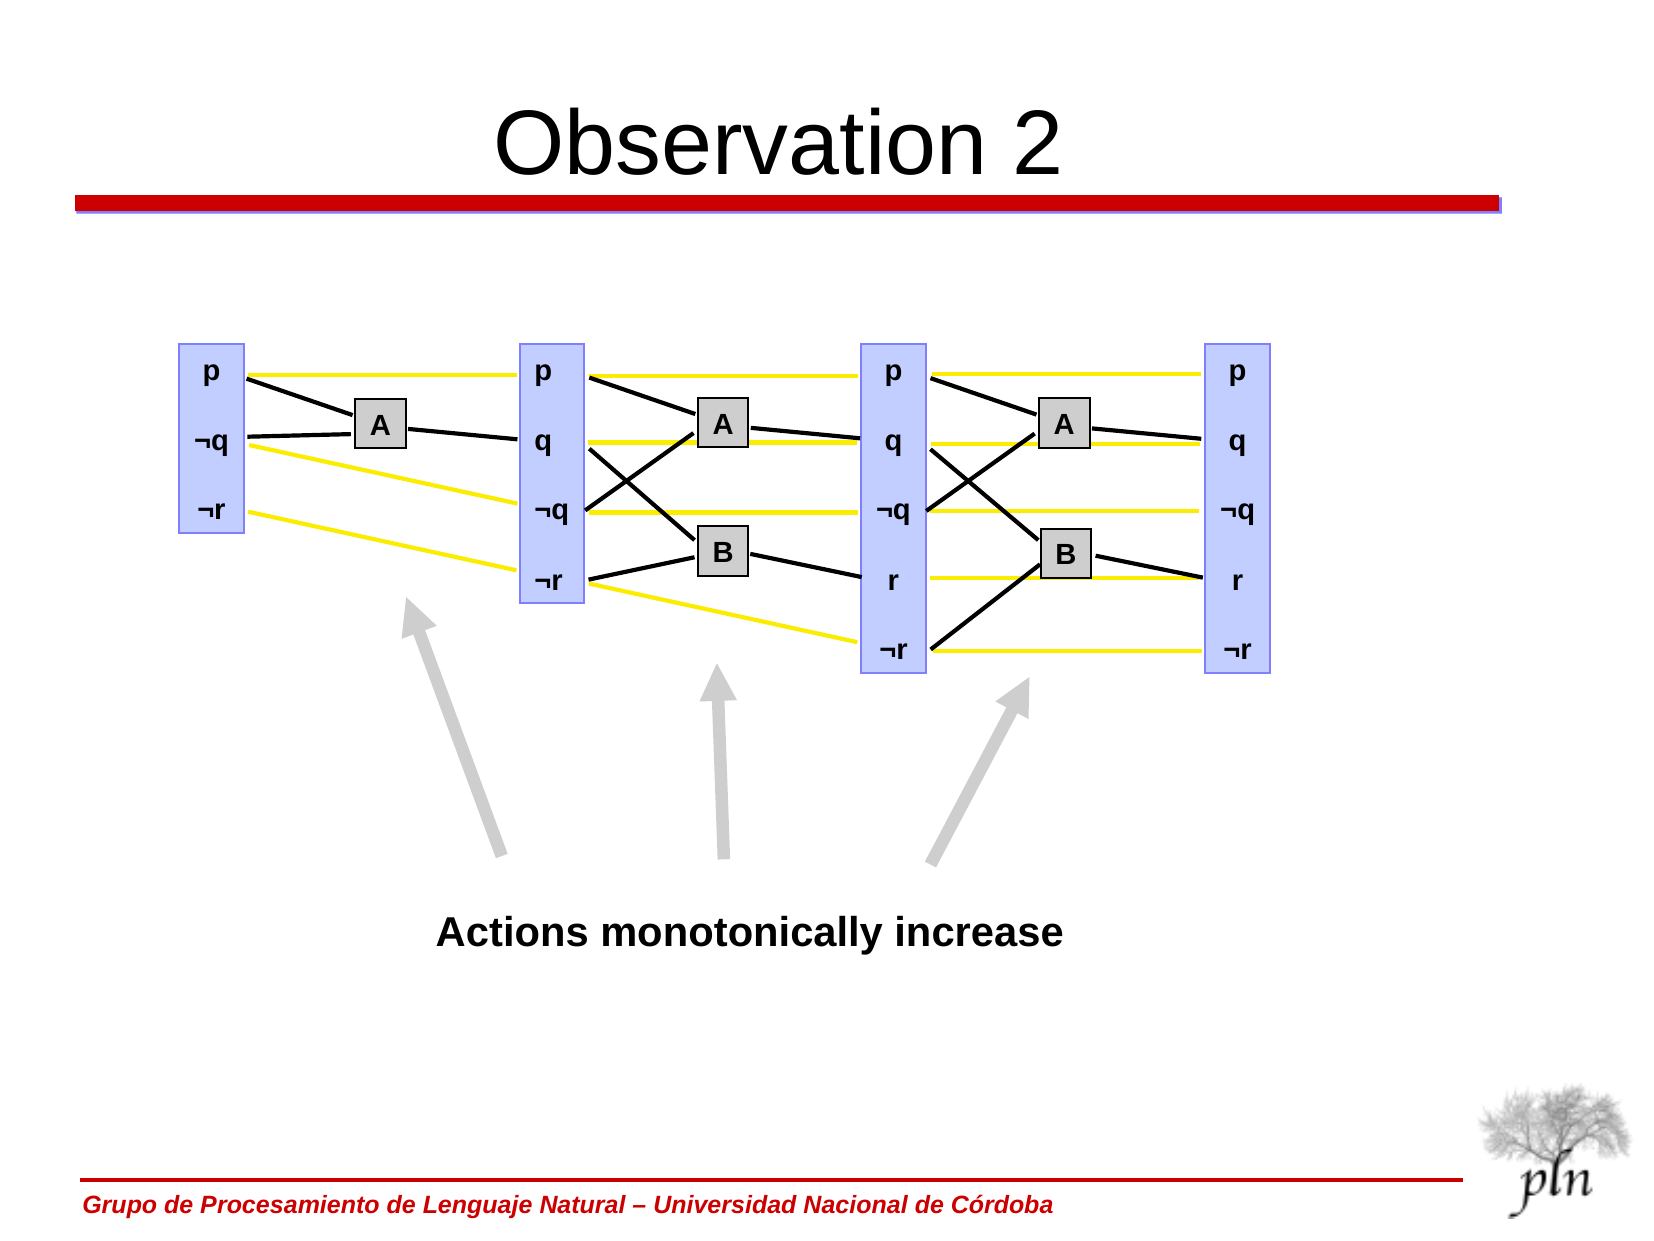

# Observation 2
p
¬q
¬r
p
q
¬q
¬r
p
q
¬q
r
¬r
p
q
¬q
r
¬r
A
A
A
B
B
Actions monotonically increase